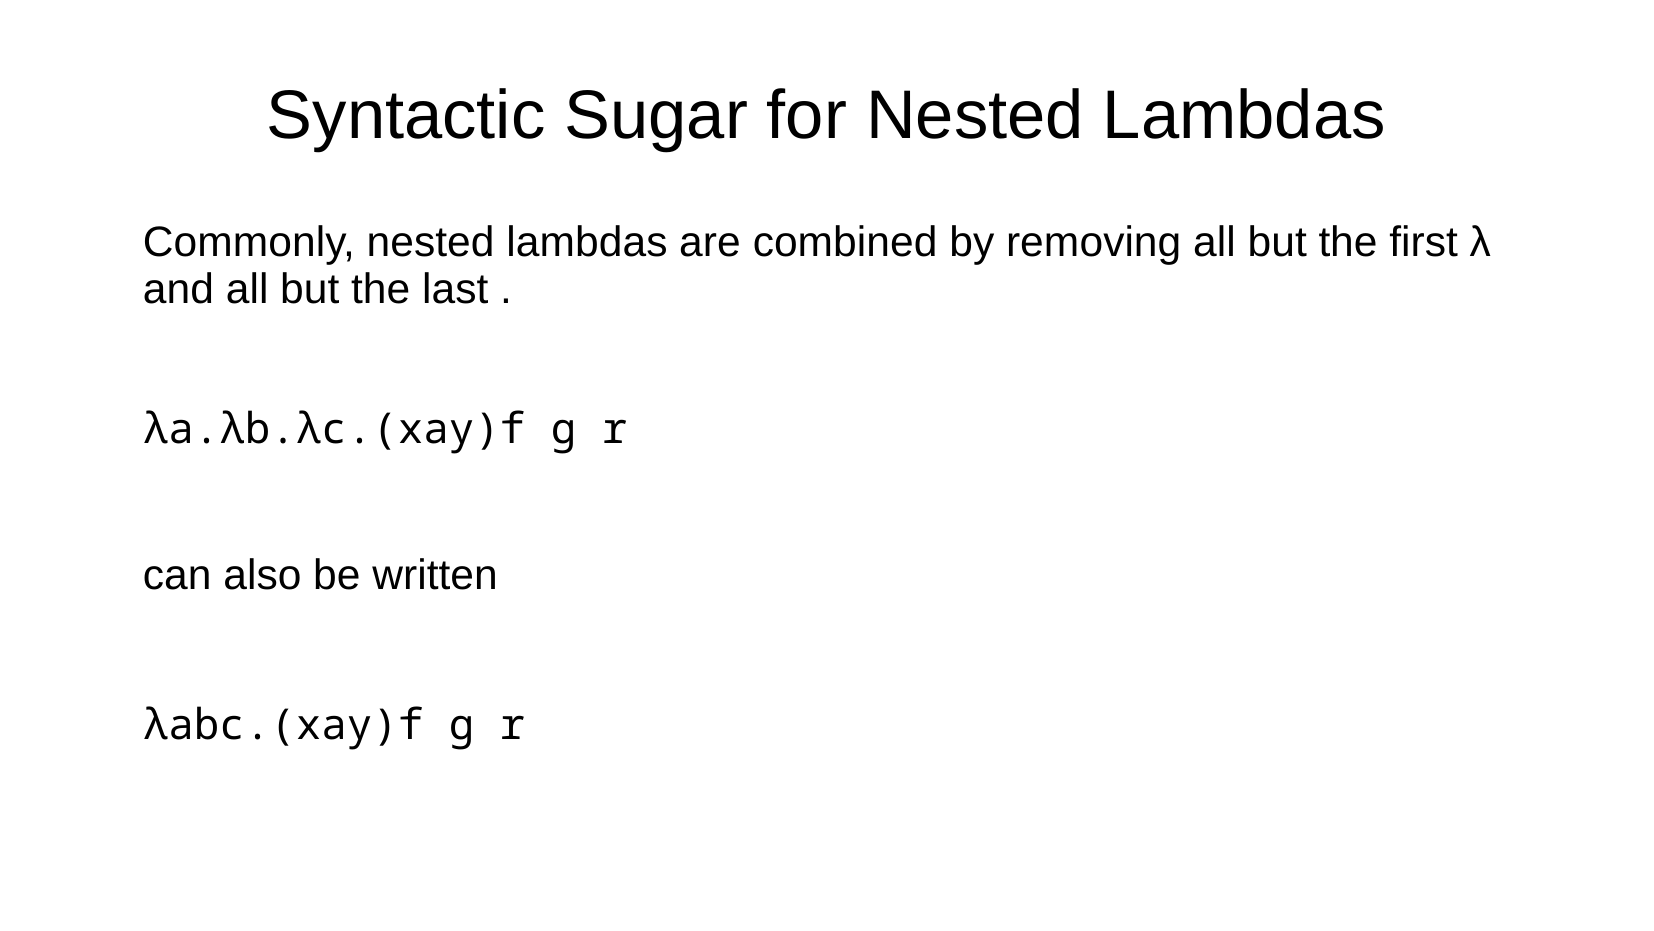

# Syntactic Sugar for Nested Lambdas
Commonly, nested lambdas are combined by removing all but the first λ and all but the last .
λa.λb.λc.(xay)f g r
can also be written
λabc.(xay)f g r